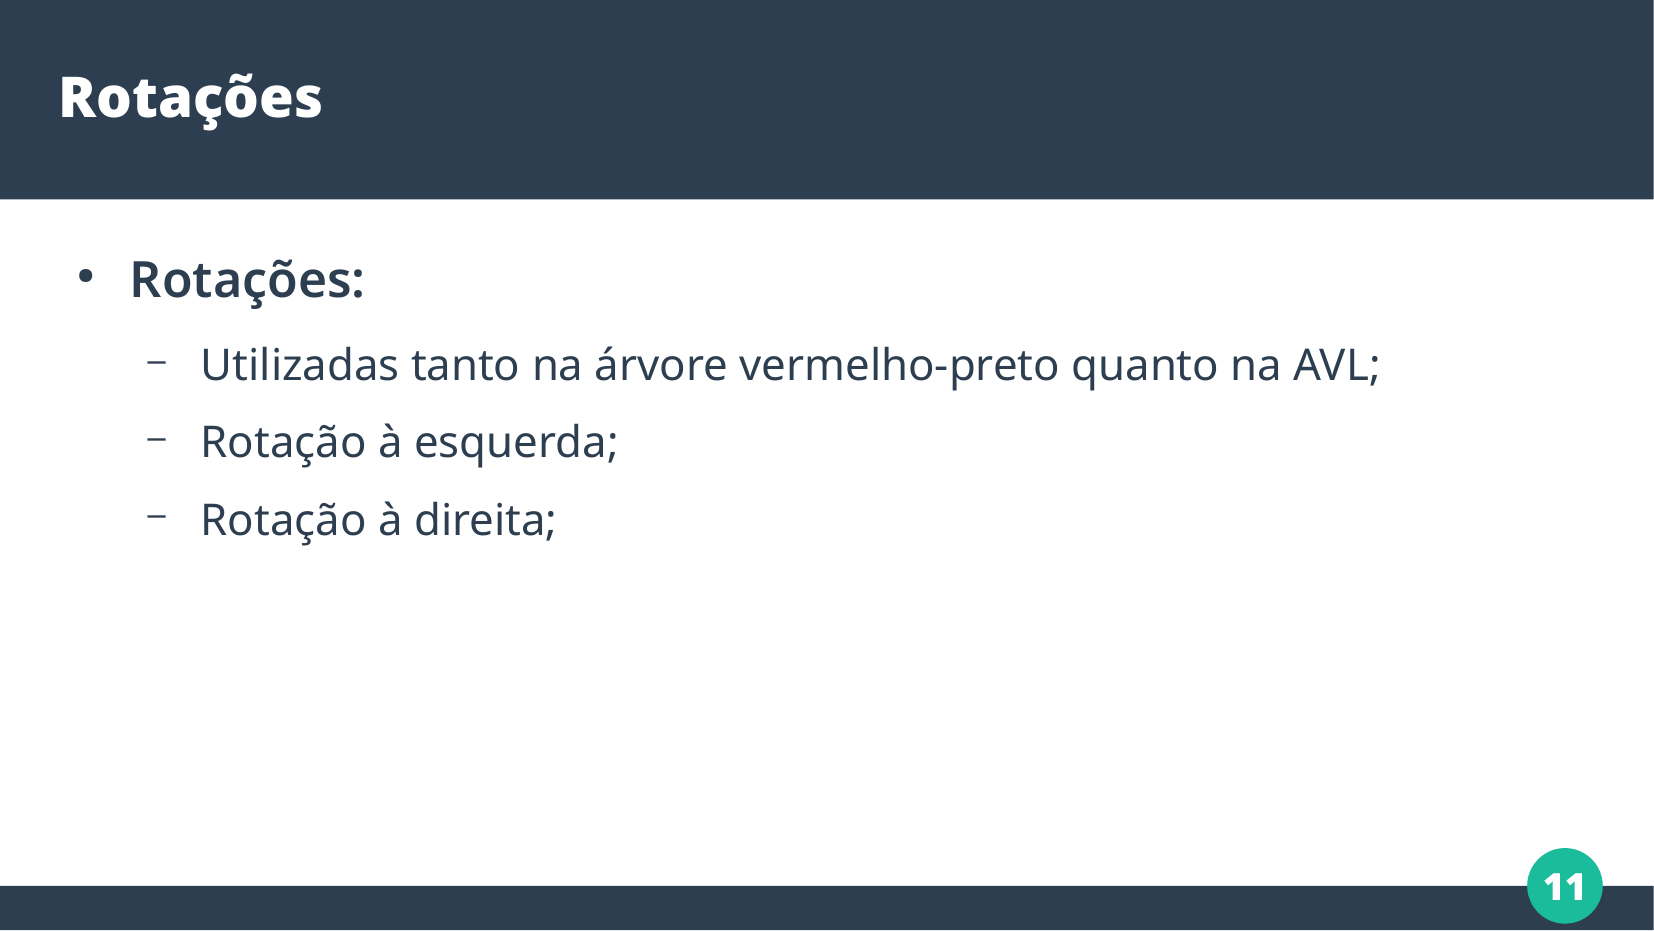

# Rotações
Rotações:
Utilizadas tanto na árvore vermelho-preto quanto na AVL;
Rotação à esquerda;
Rotação à direita;